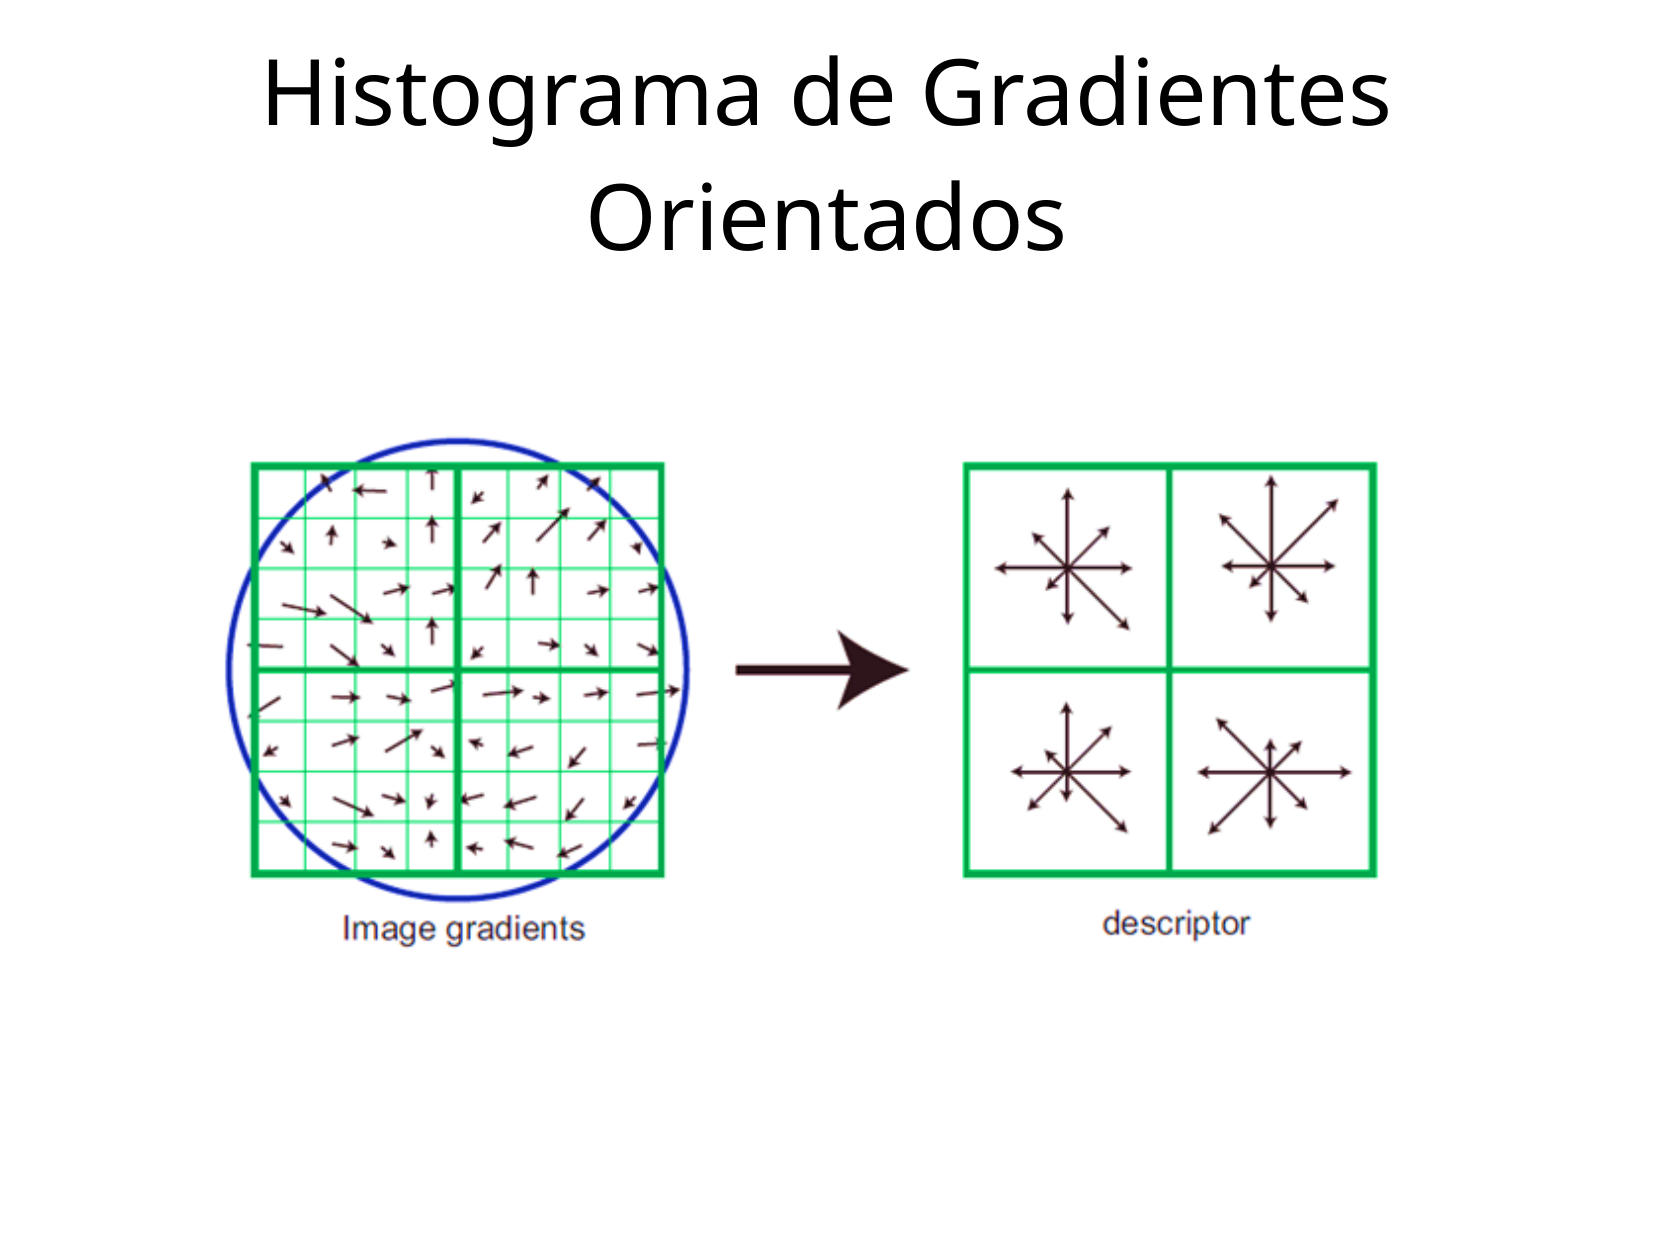

# Histograma de Gradientes Orientados
Histograma de Gradientes Orientados